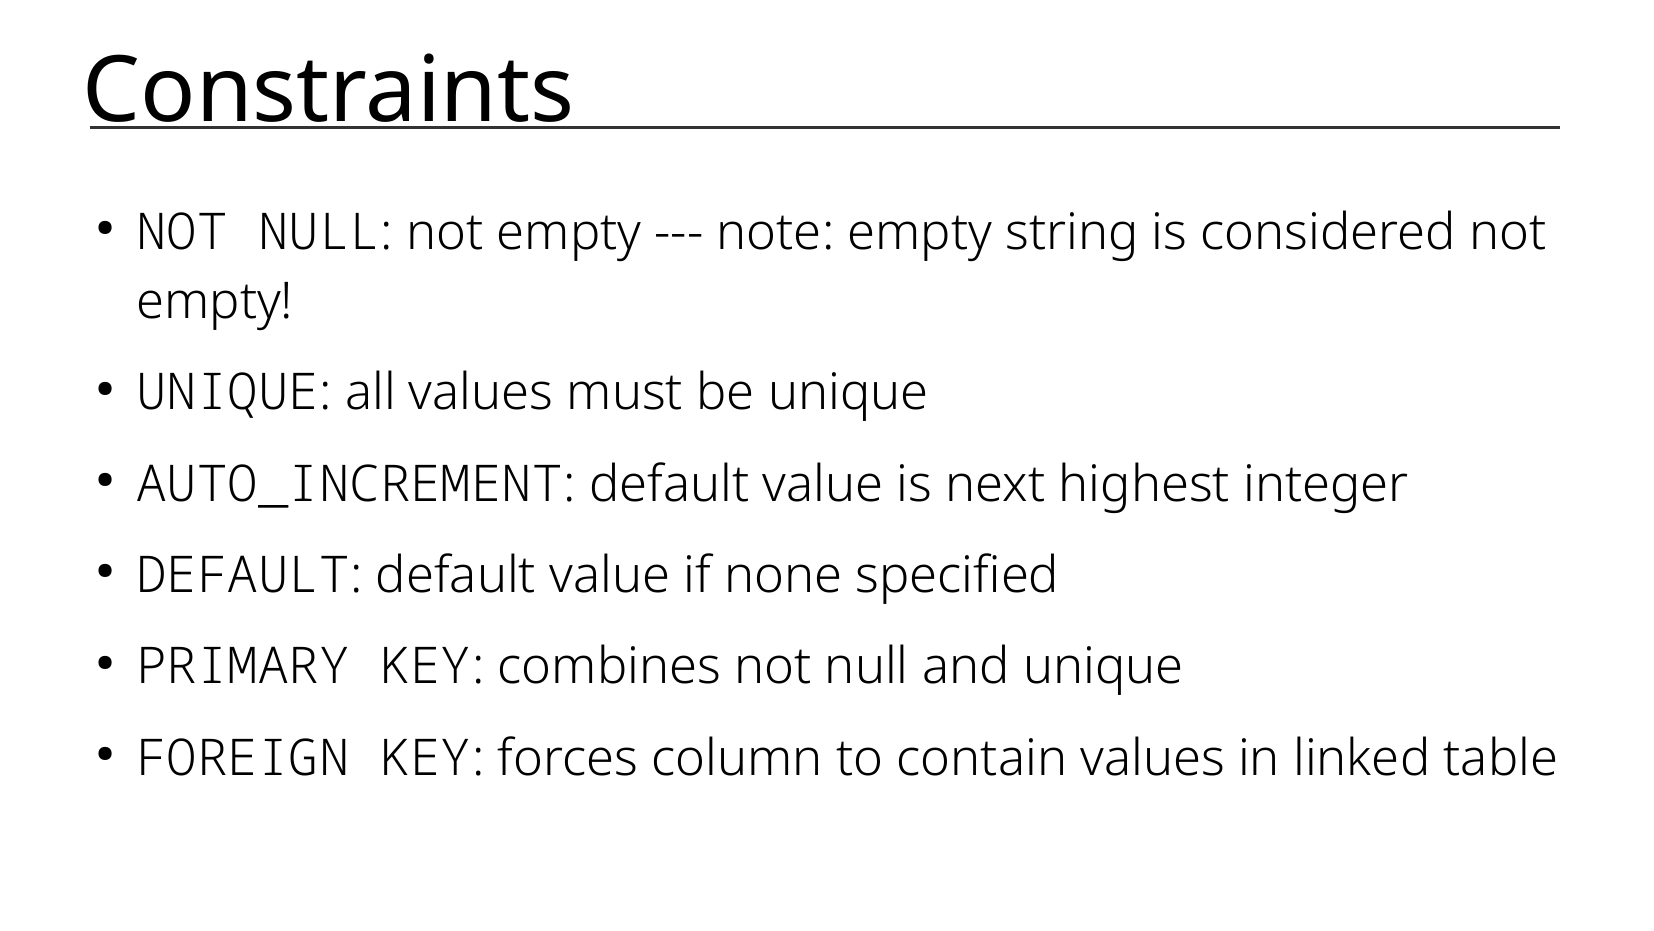

# Constraints
NOT NULL: not empty --- note: empty string is considered not empty!
UNIQUE: all values must be unique
AUTO_INCREMENT: default value is next highest integer
DEFAULT: default value if none specified
PRIMARY KEY: combines not null and unique
FOREIGN KEY: forces column to contain values in linked table